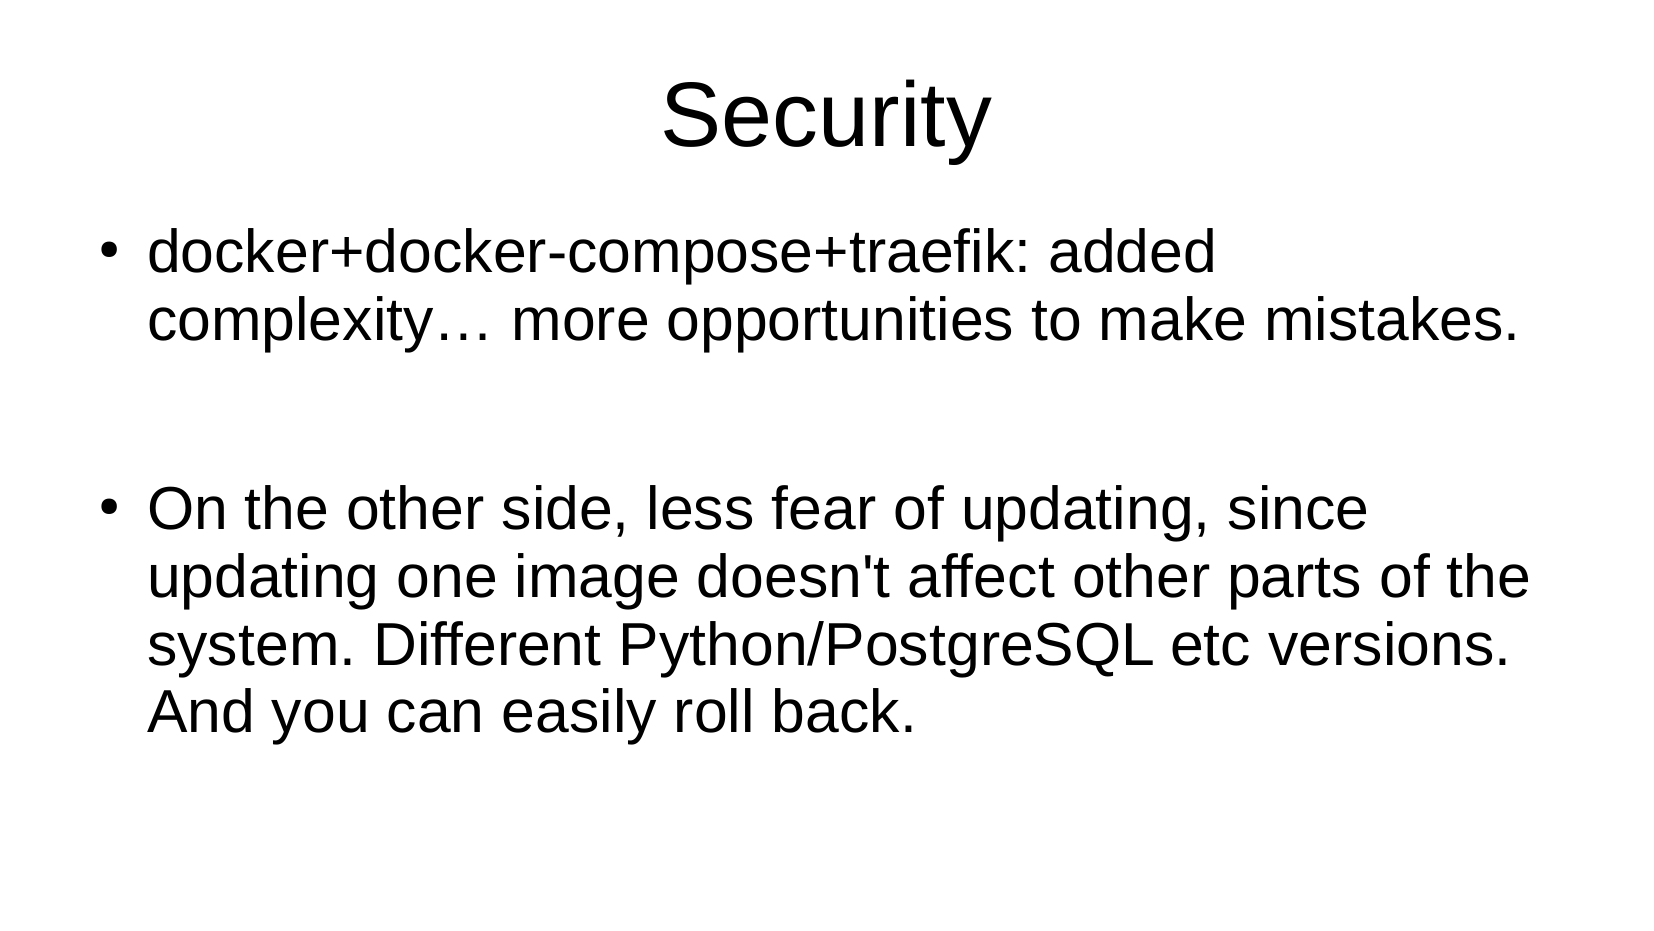

# Security
docker+docker-compose+traefik: added complexity… more opportunities to make mistakes.
On the other side, less fear of updating, since updating one image doesn't affect other parts of the system. Different Python/PostgreSQL etc versions. And you can easily roll back.